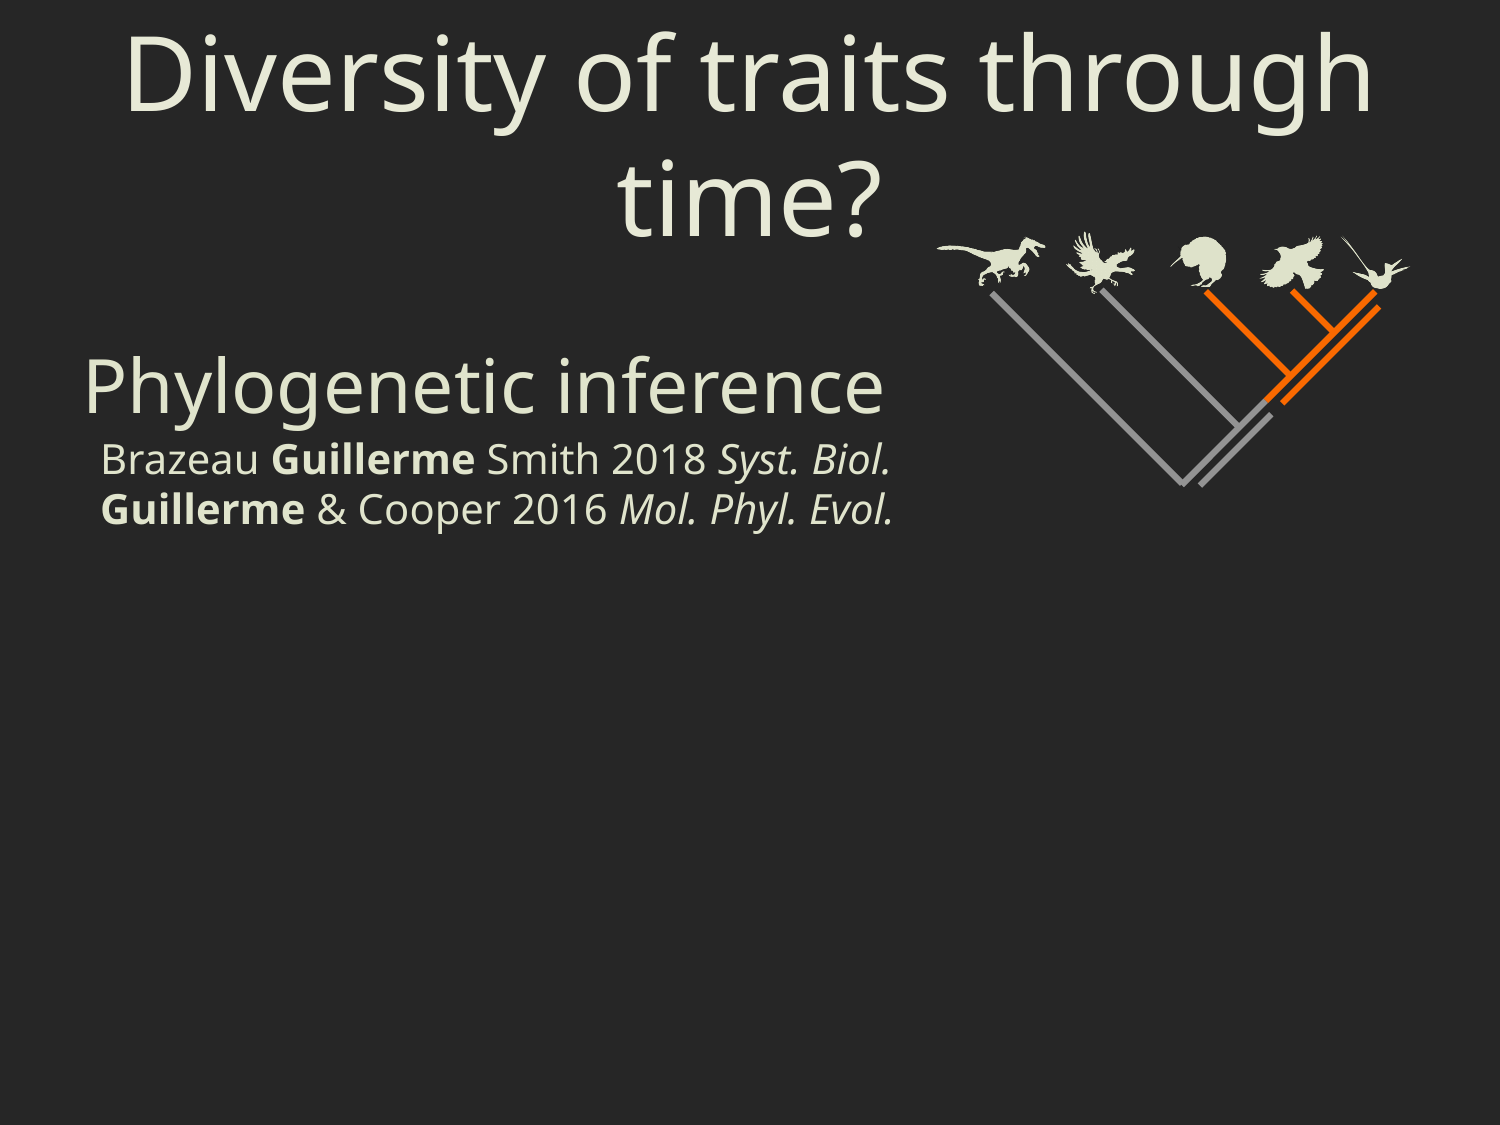

Diversity of traits through time?
Phylogenetic inference
Brazeau Guillerme Smith 2018 Syst. Biol.
Guillerme & Cooper 2016 Mol. Phyl. Evol.